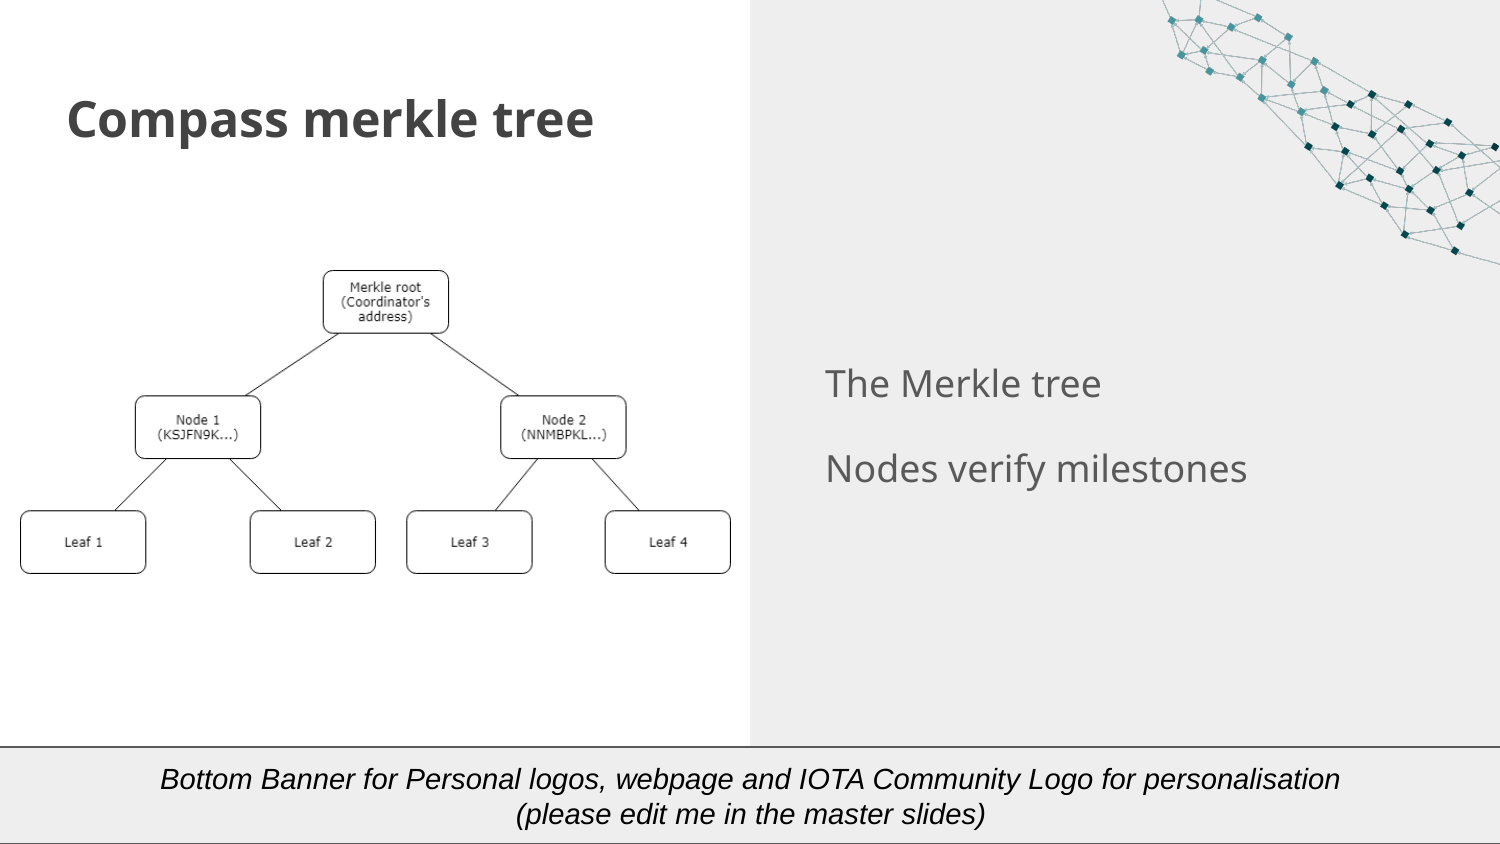

# Compass merkle tree
The Merkle tree
Nodes verify milestones